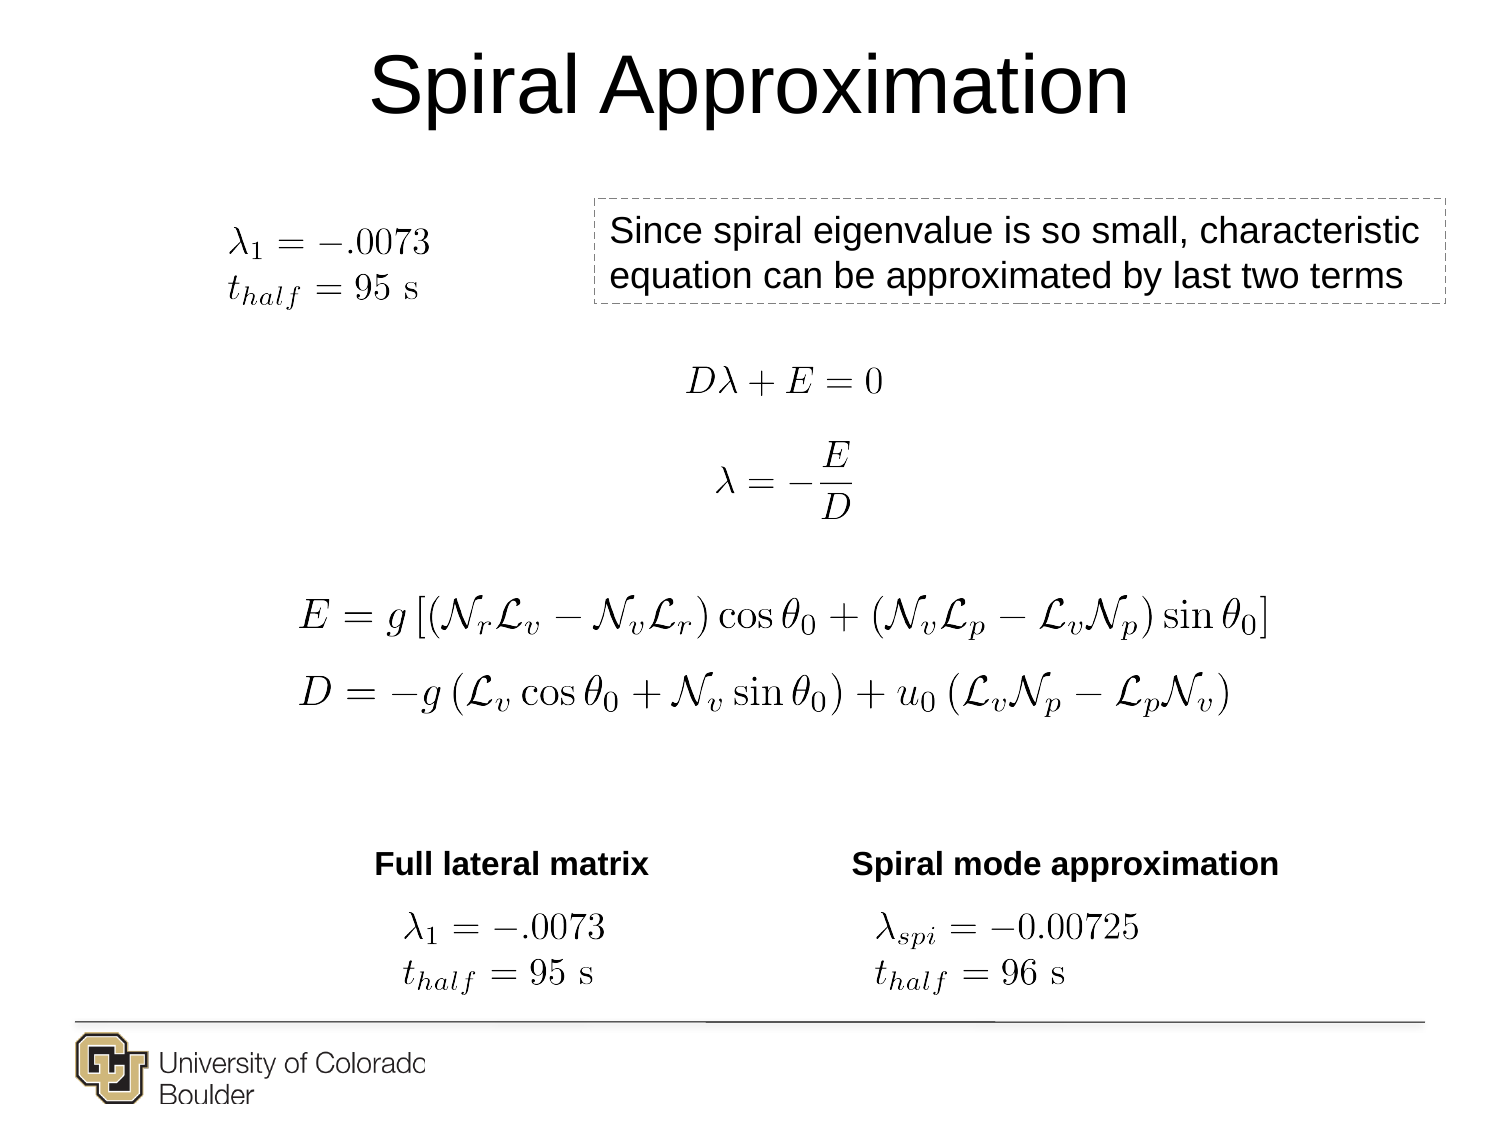

# Spiral Approximation
Since spiral eigenvalue is so small, characteristic equation can be approximated by last two terms
Full lateral matrix
Spiral mode approximation